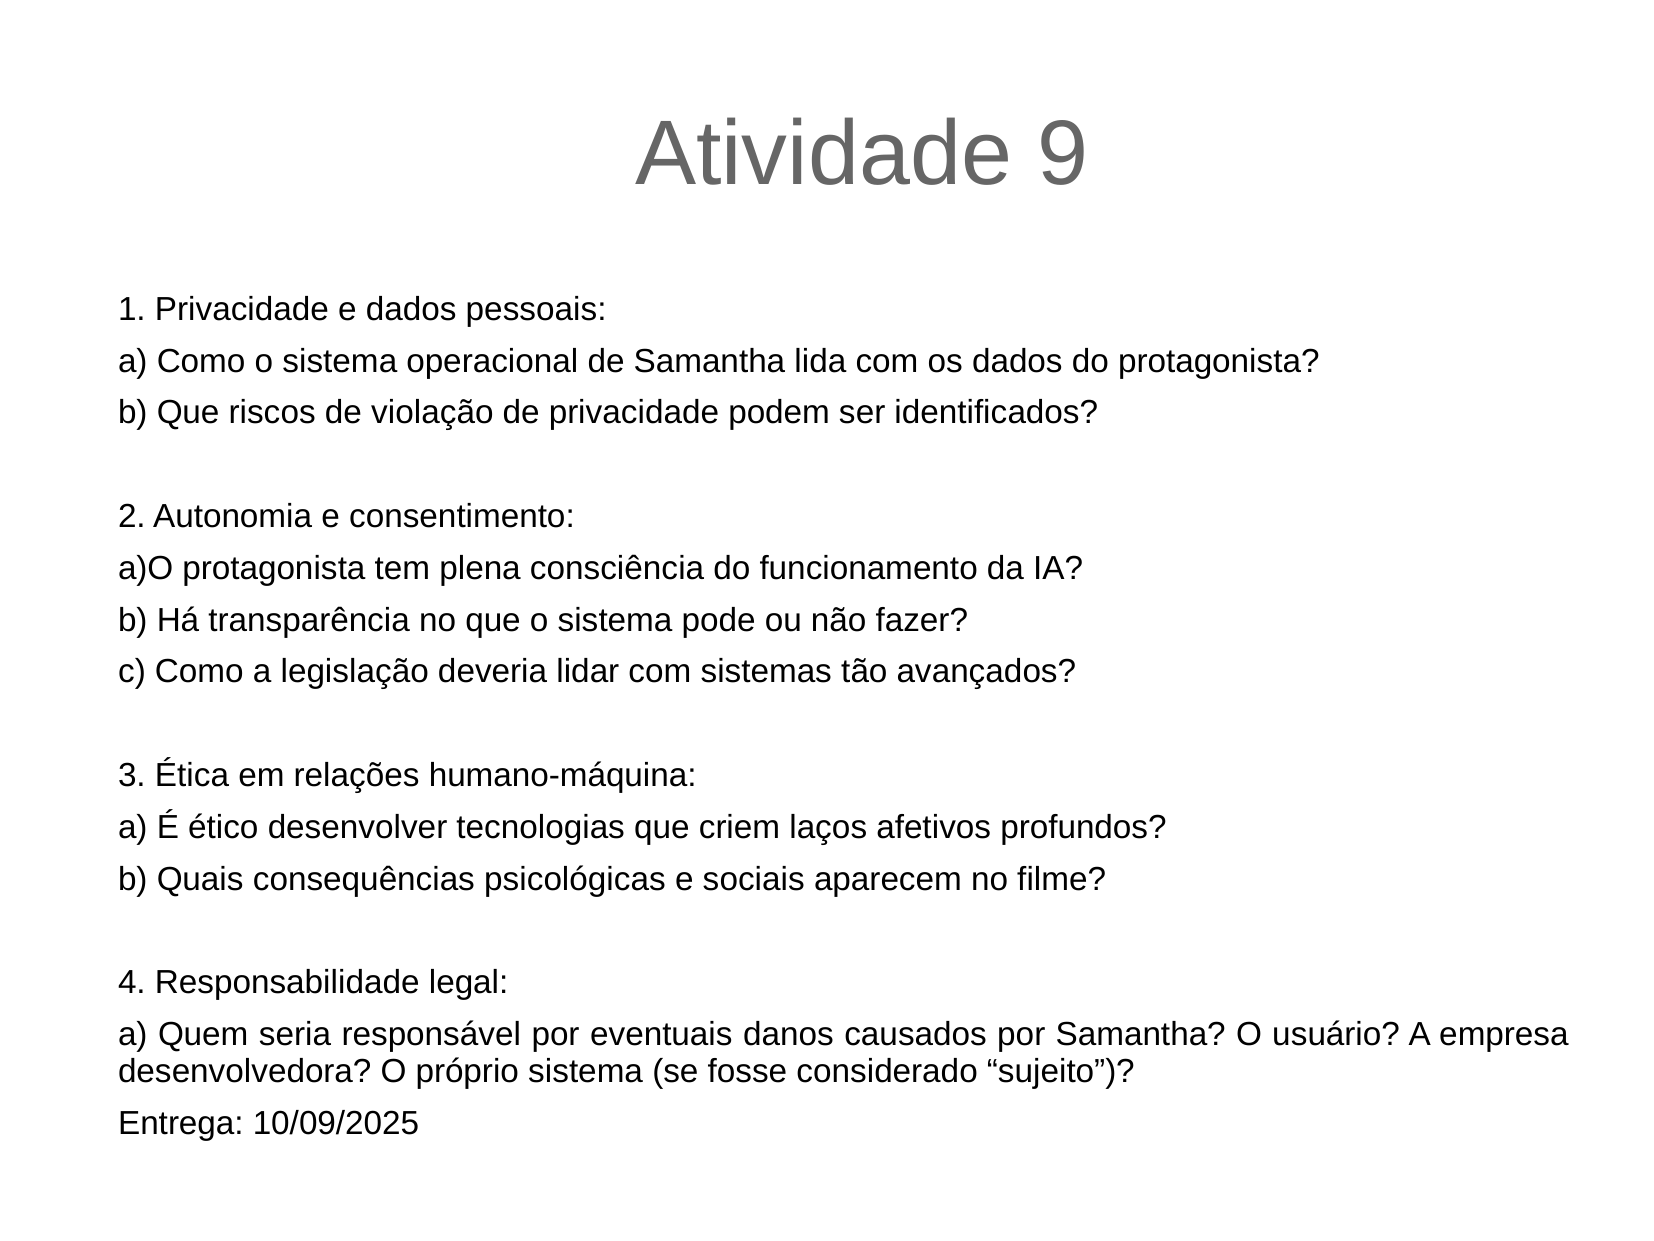

# Atividade 9
1. Privacidade e dados pessoais:
a) Como o sistema operacional de Samantha lida com os dados do protagonista?
b) Que riscos de violação de privacidade podem ser identificados?
2. Autonomia e consentimento:
a)O protagonista tem plena consciência do funcionamento da IA?
b) Há transparência no que o sistema pode ou não fazer?
c) Como a legislação deveria lidar com sistemas tão avançados?
3. Ética em relações humano-máquina:
a) É ético desenvolver tecnologias que criem laços afetivos profundos?
b) Quais consequências psicológicas e sociais aparecem no filme?
4. Responsabilidade legal:
a) Quem seria responsável por eventuais danos causados por Samantha? O usuário? A empresa desenvolvedora? O próprio sistema (se fosse considerado “sujeito”)?
Entrega: 10/09/2025